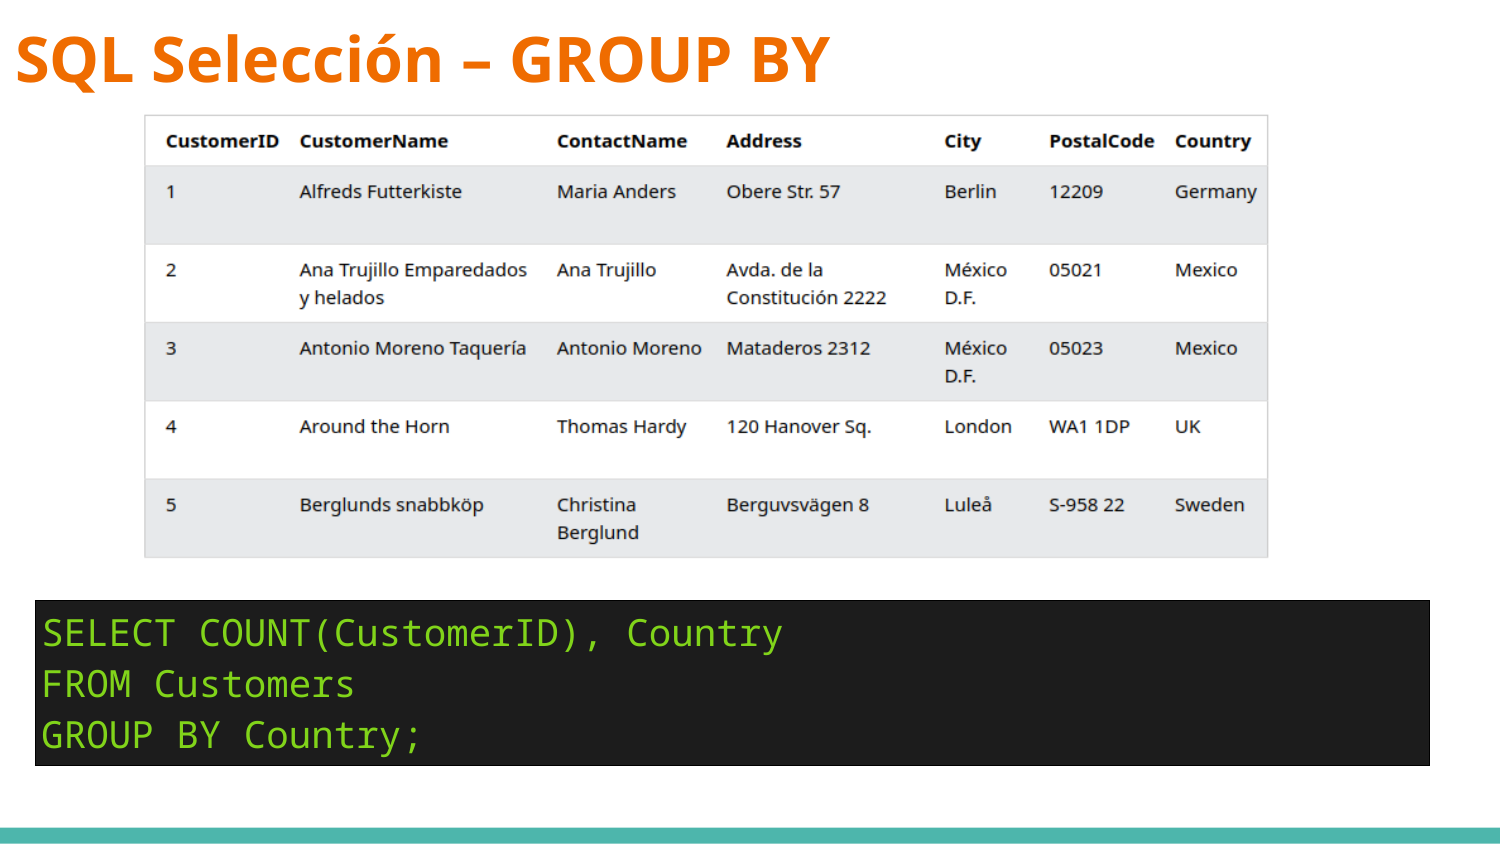

# SQL Selección – GROUP BY
| SELECT COUNT(CustomerID), Country FROM Customers GROUP BY Country; |
| --- |